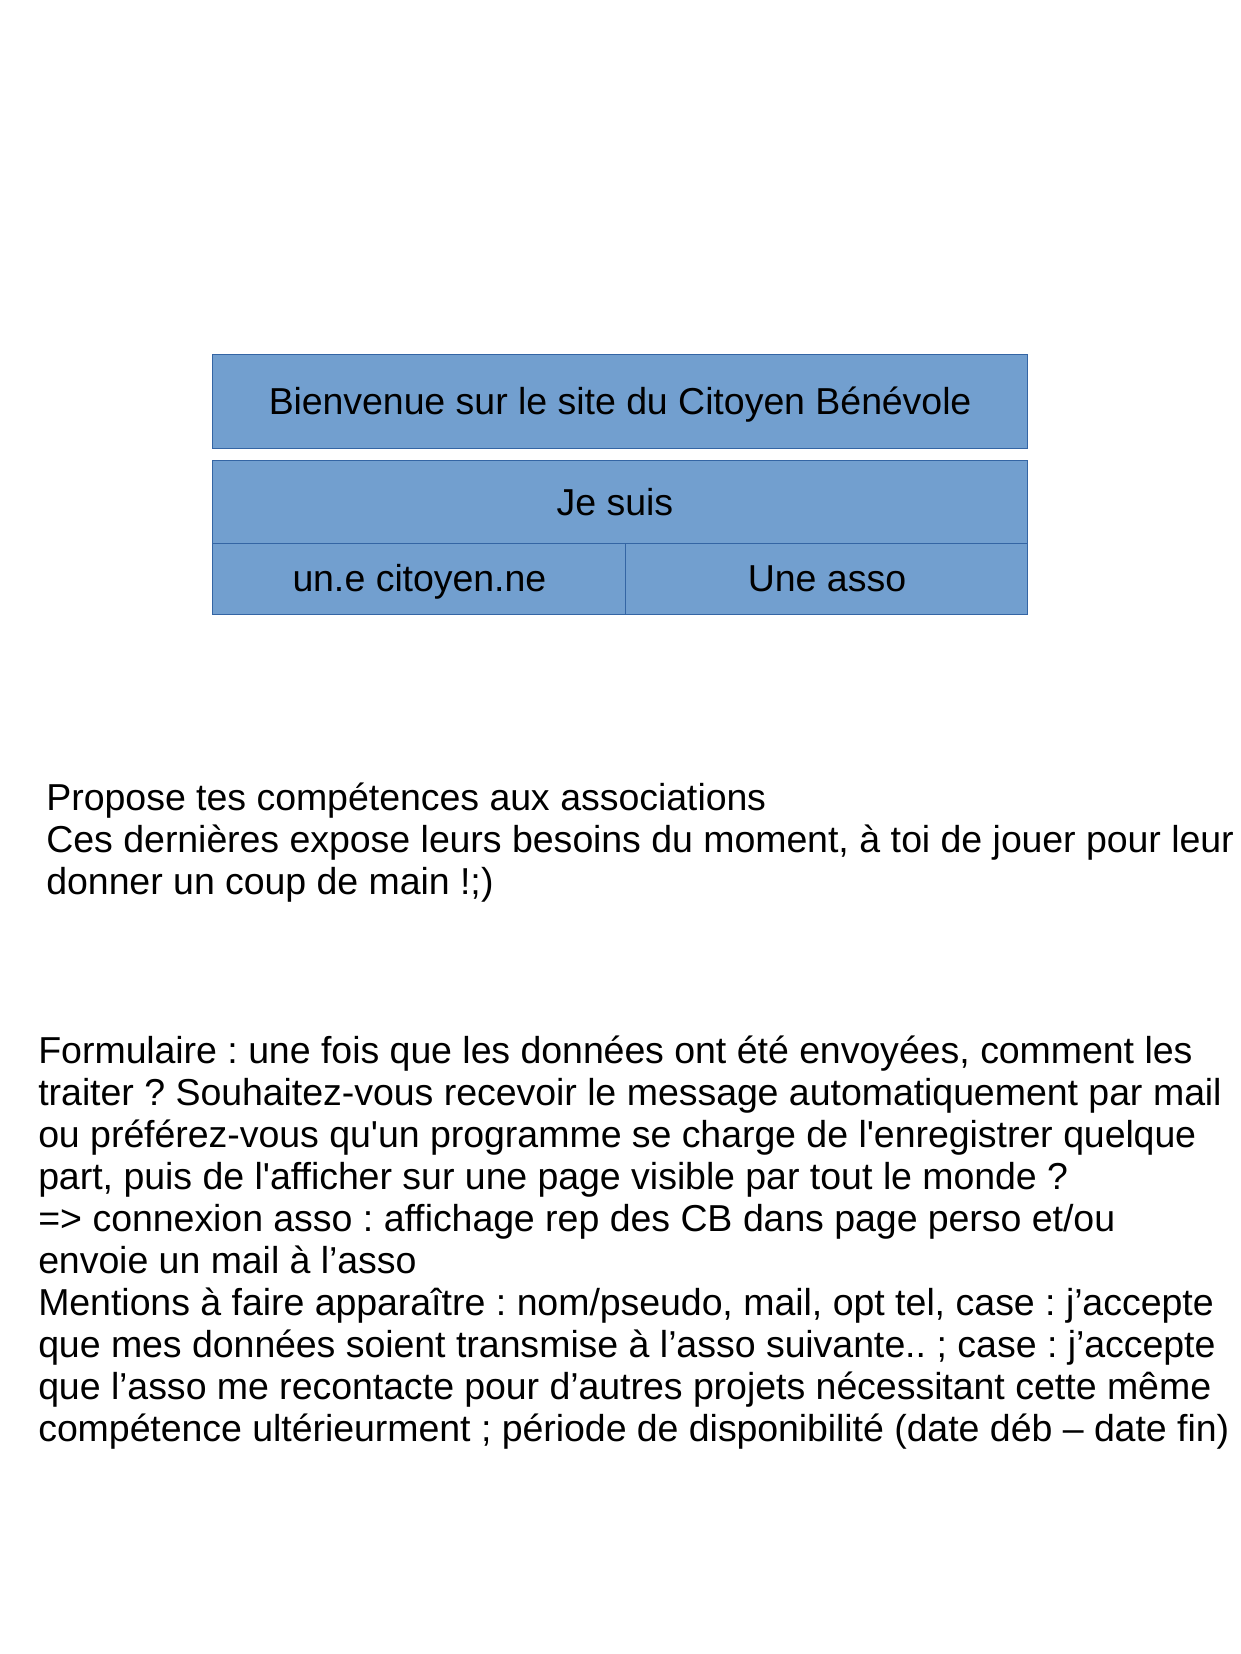

Bienvenue sur le site du Citoyen Bénévole
Je suis
un.e citoyen.ne
Une asso
Propose tes compétences aux associations
Ces dernières expose leurs besoins du moment, à toi de jouer pour leur donner un coup de main !;)
Formulaire : une fois que les données ont été envoyées, comment les traiter ? Souhaitez-vous recevoir le message automatiquement par mail ou préférez-vous qu'un programme se charge de l'enregistrer quelque part, puis de l'afficher sur une page visible par tout le monde ?
=> connexion asso : affichage rep des CB dans page perso et/ou envoie un mail à l’asso
Mentions à faire apparaître : nom/pseudo, mail, opt tel, case : j’accepte que mes données soient transmise à l’asso suivante.. ; case : j’accepte que l’asso me recontacte pour d’autres projets nécessitant cette même compétence ultérieurment ; période de disponibilité (date déb – date fin)